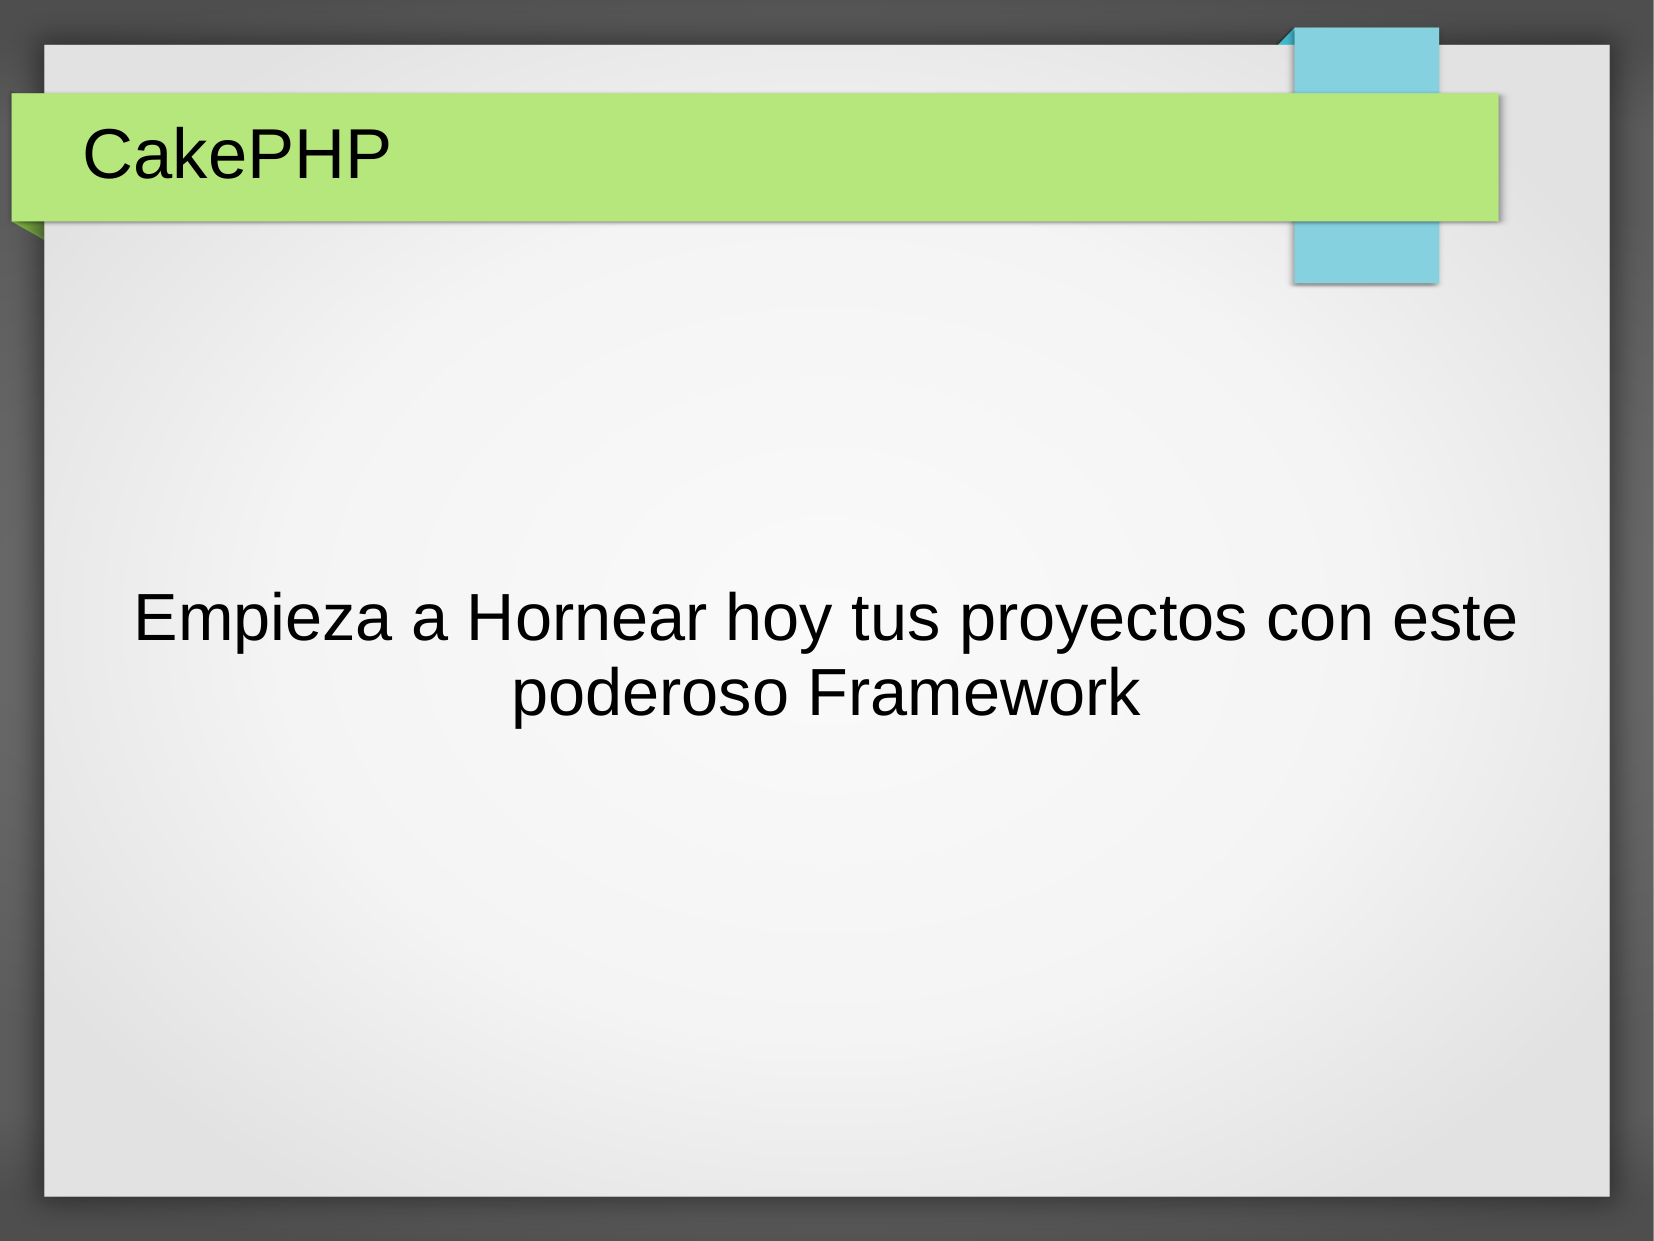

# CakePHP
Empieza a Hornear hoy tus proyectos con este poderoso Framework